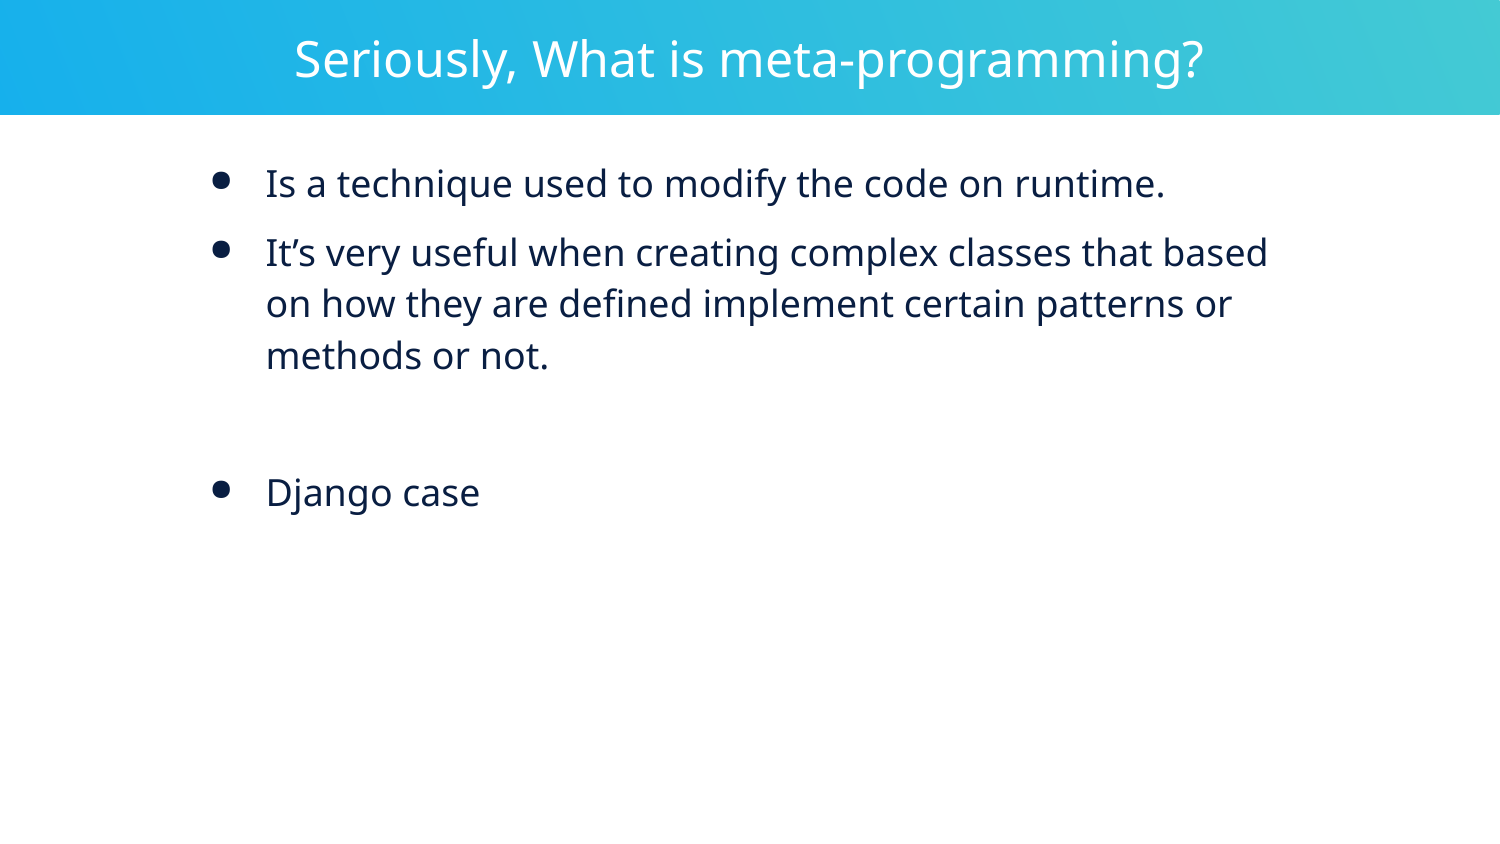

Seriously, What is meta-programming?
Is a technique used to modify the code on runtime.
It’s very useful when creating complex classes that based on how they are defined implement certain patterns or methods or not.
Django case